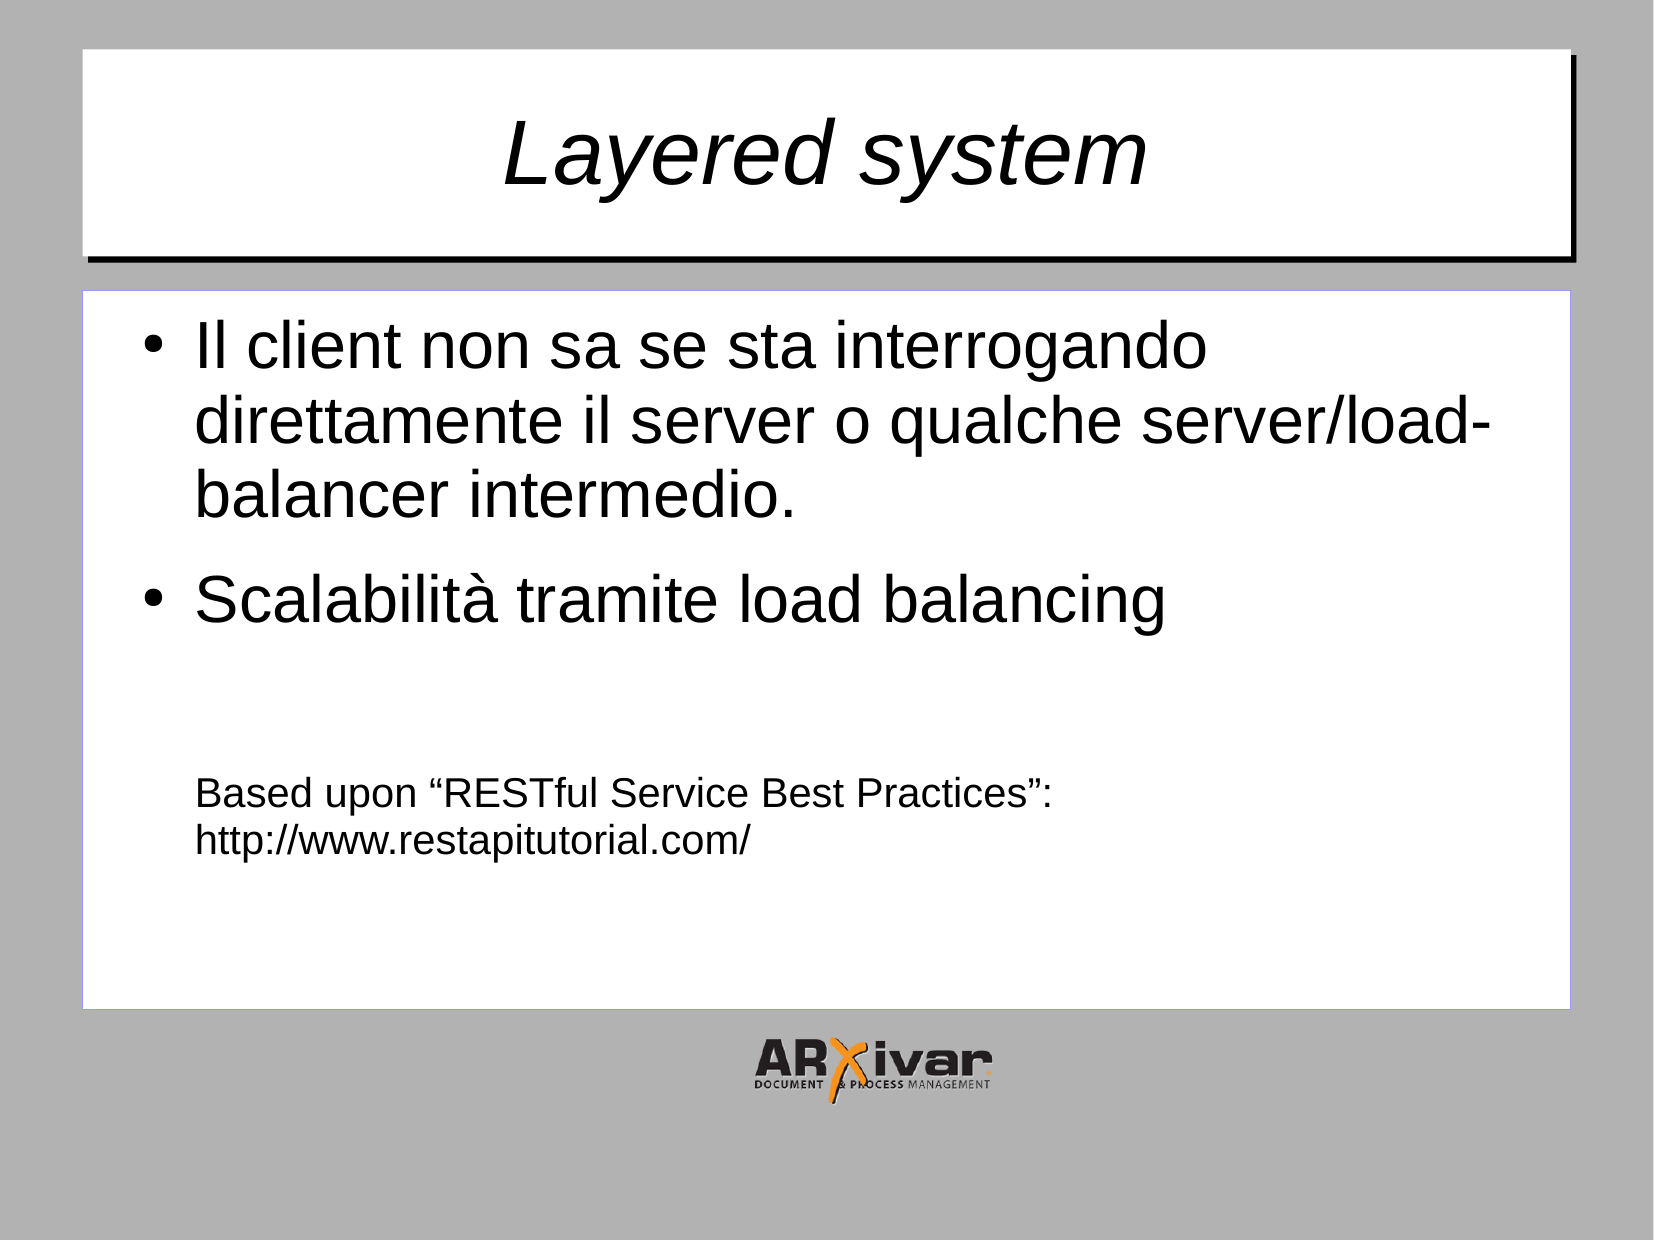

# Layered system
Il client non sa se sta interrogando direttamente il server o qualche server/load-balancer intermedio.
Scalabilità tramite load balancing
Based upon “RESTful Service Best Practices”: http://www.restapitutorial.com/